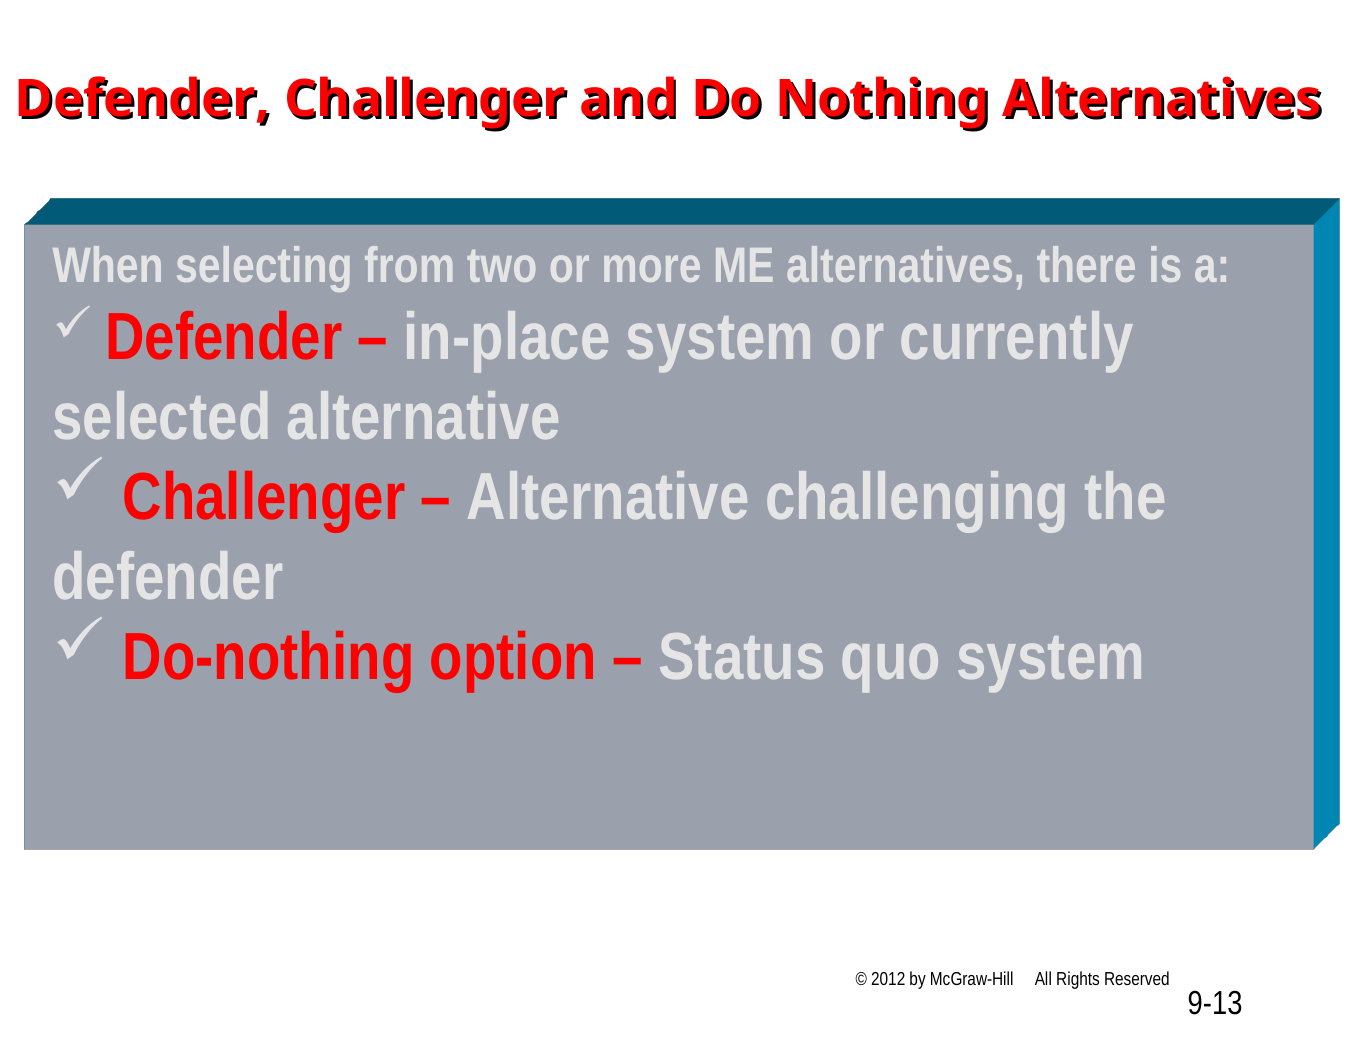

Defender, Challenger and Do Nothing Alternatives
When selecting from two or more ME alternatives, there is a:
 Defender – in-place system or currently selected alternative
 Challenger – Alternative challenging the defender
 Do-nothing option – Status quo system
© 2012 by McGraw-Hill All Rights Reserved